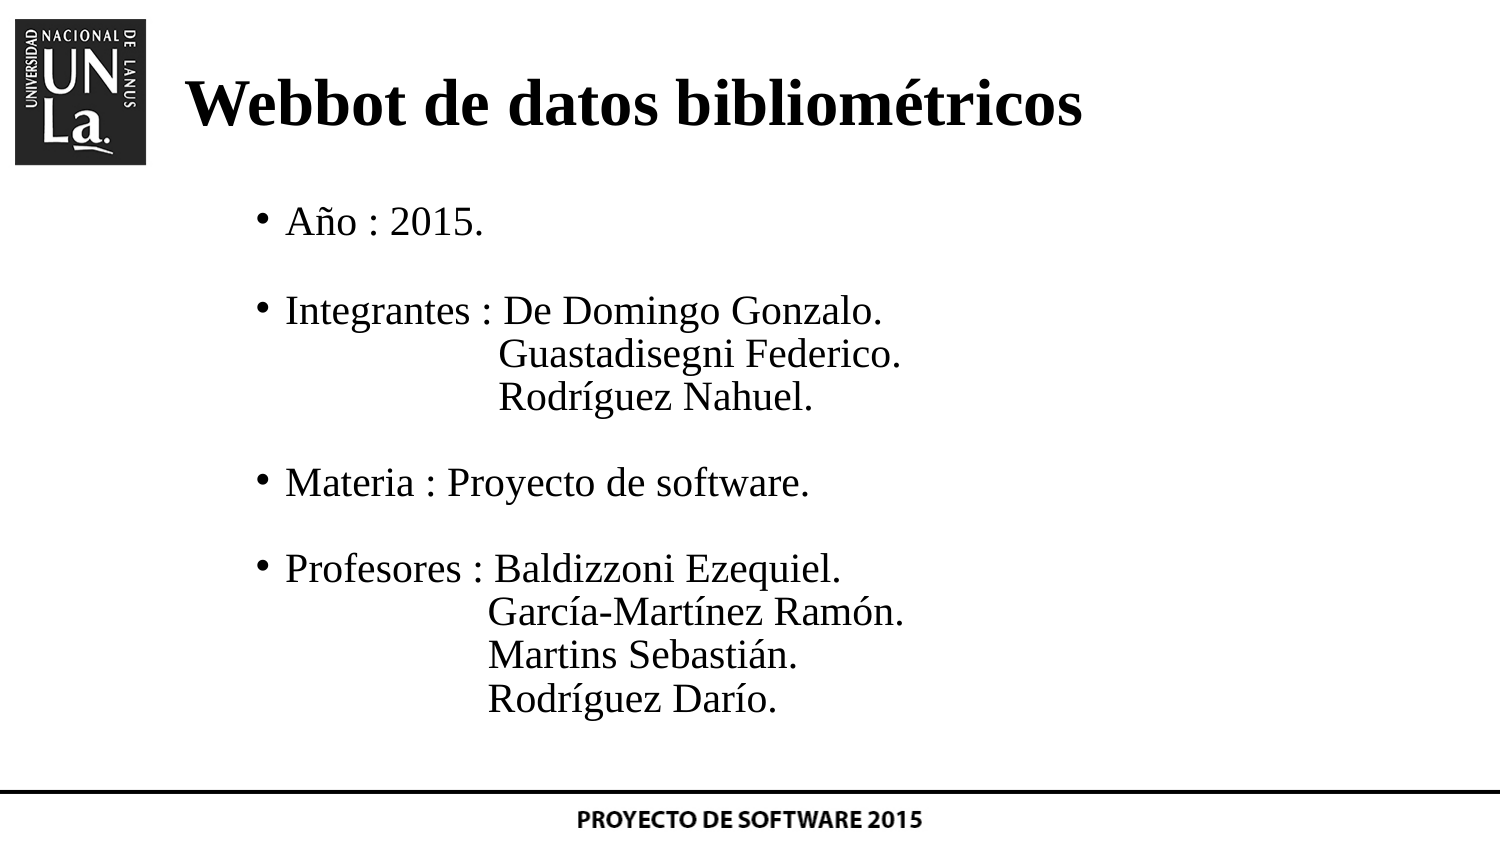

# Webbot de datos bibliométricos
 Año : 2015.
 Integrantes : De Domingo Gonzalo.
			 Guastadisegni Federico.
			 Rodríguez Nahuel.
 Materia : Proyecto de software.
 Profesores : Baldizzoni Ezequiel.
			 García-Martínez Ramón.
			 Martins Sebastián.
			 Rodríguez Darío.